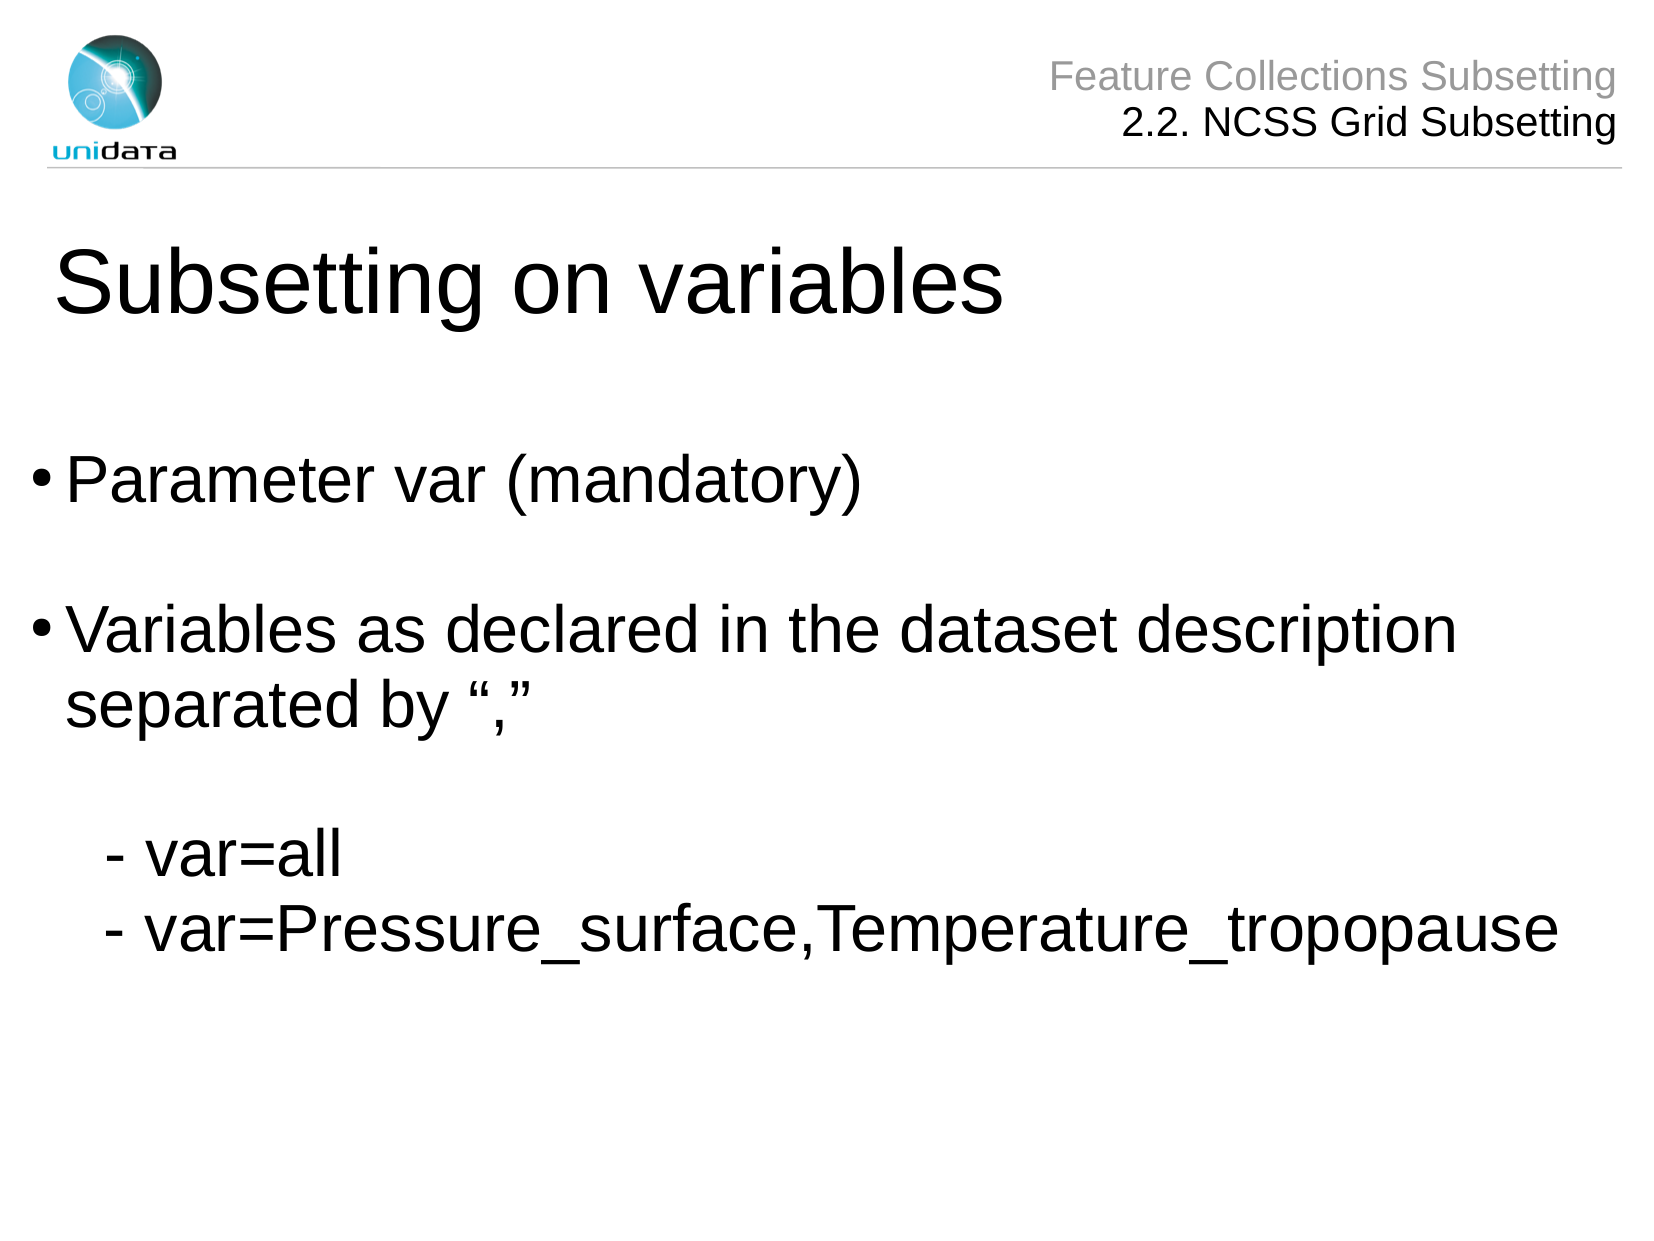

Feature Collections Subsetting
2.2. NCSS Grid Subsetting
# Subsetting on variables
Parameter var (mandatory)
Variables as declared in the dataset description separated by “,”
	- var=all
 - var=Pressure_surface,Temperature_tropopause